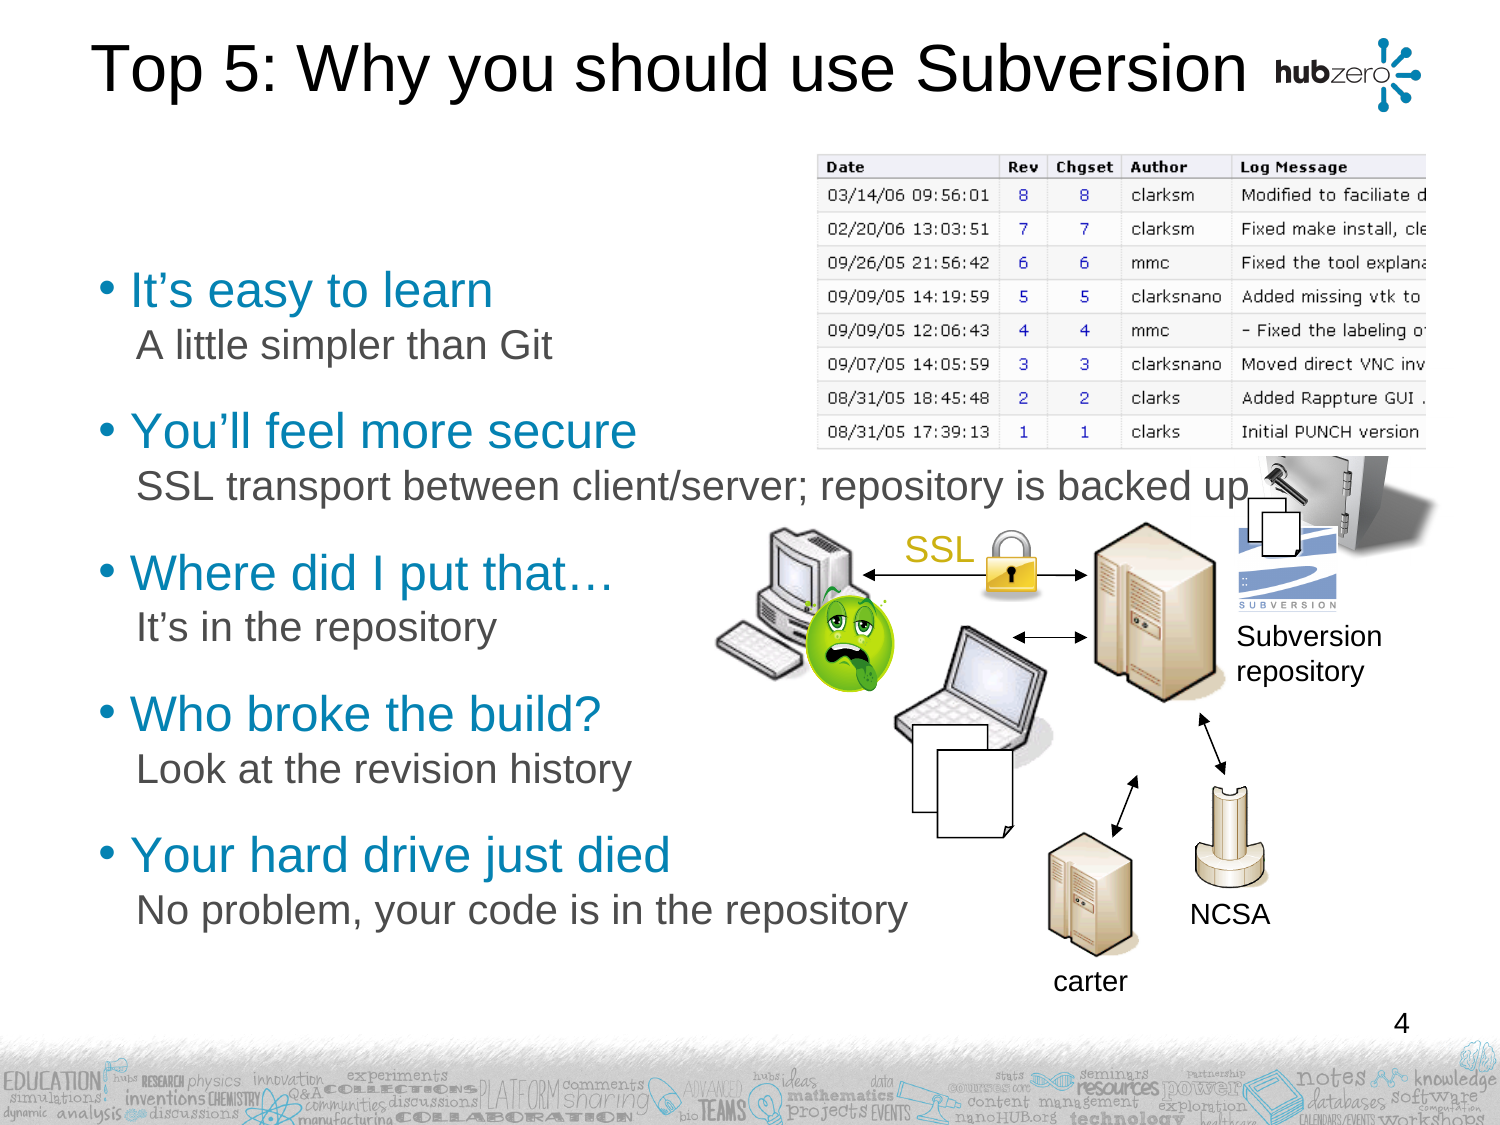

Top 5: Why you should use Subversion
 It’s easy to learn
	A little simpler than Git
 You’ll feel more secure
	SSL transport between client/server; repository is backed up
 Where did I put that…
	It’s in the repository
 Who broke the build?
	Look at the revision history
 Your hard drive just died
	No problem, your code is in the repository
SSL
Subversion
repository
NCSA
carter